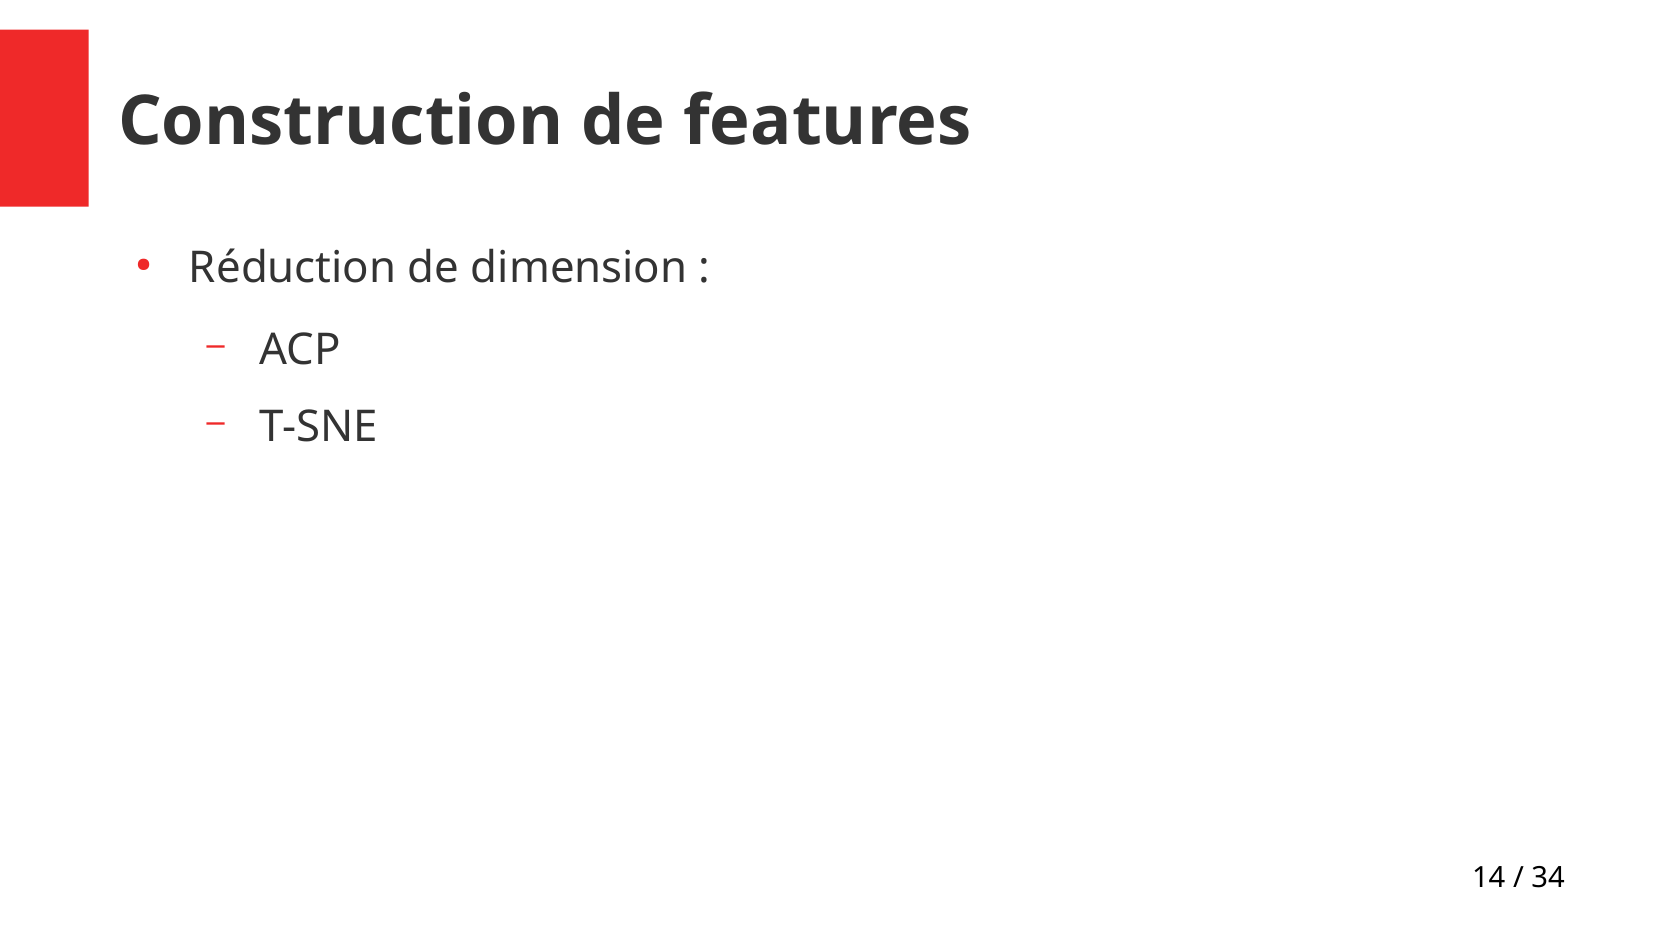

# Construction de features
Réduction de dimension :
ACP
T-SNE
14